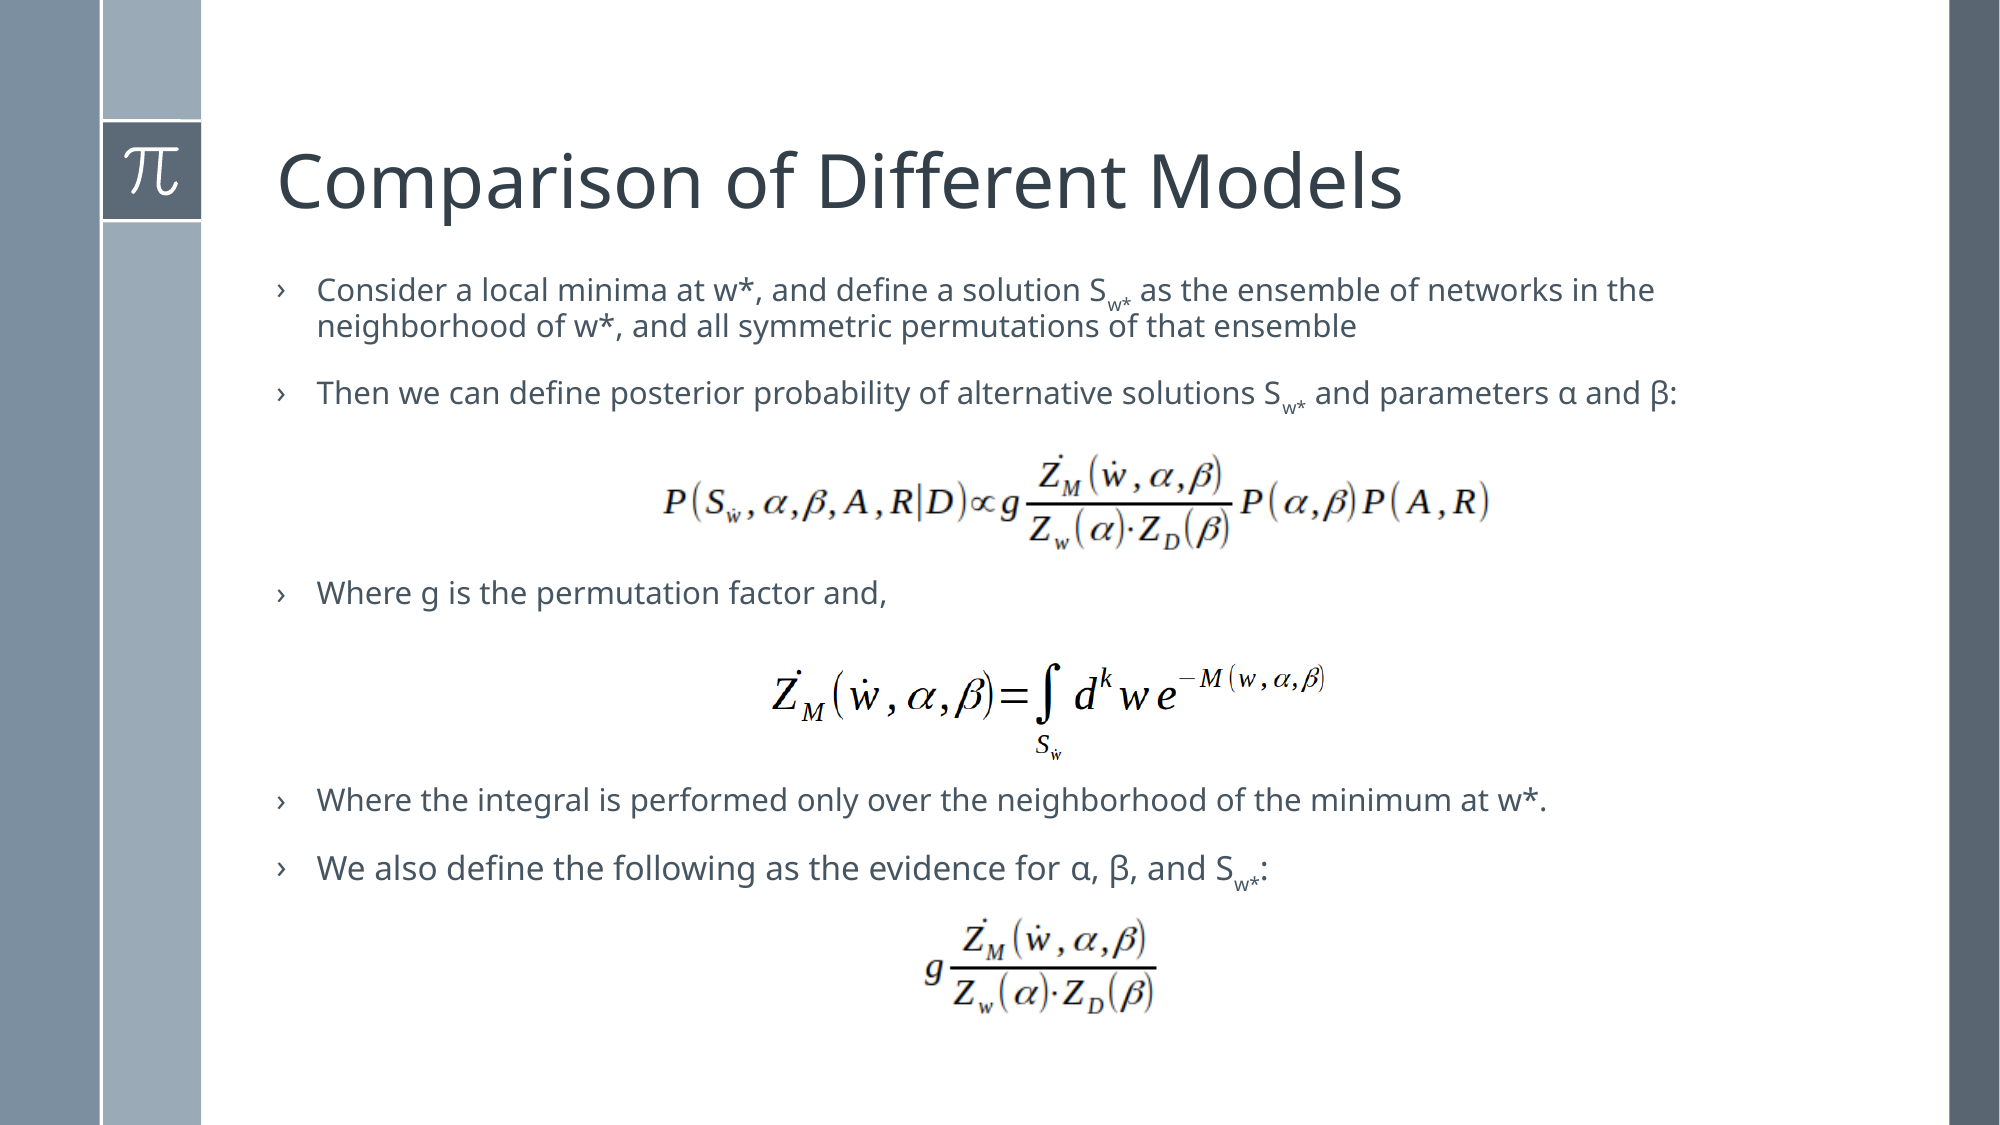

Comparison of Different Models
Consider a local minima at w*, and define a solution Sw* as the ensemble of networks in the neighborhood of w*, and all symmetric permutations of that ensemble
Then we can define posterior probability of alternative solutions Sw* and parameters α and β:
Where g is the permutation factor and,
Where the integral is performed only over the neighborhood of the minimum at w*.
We also define the following as the evidence for α, β, and Sw*: